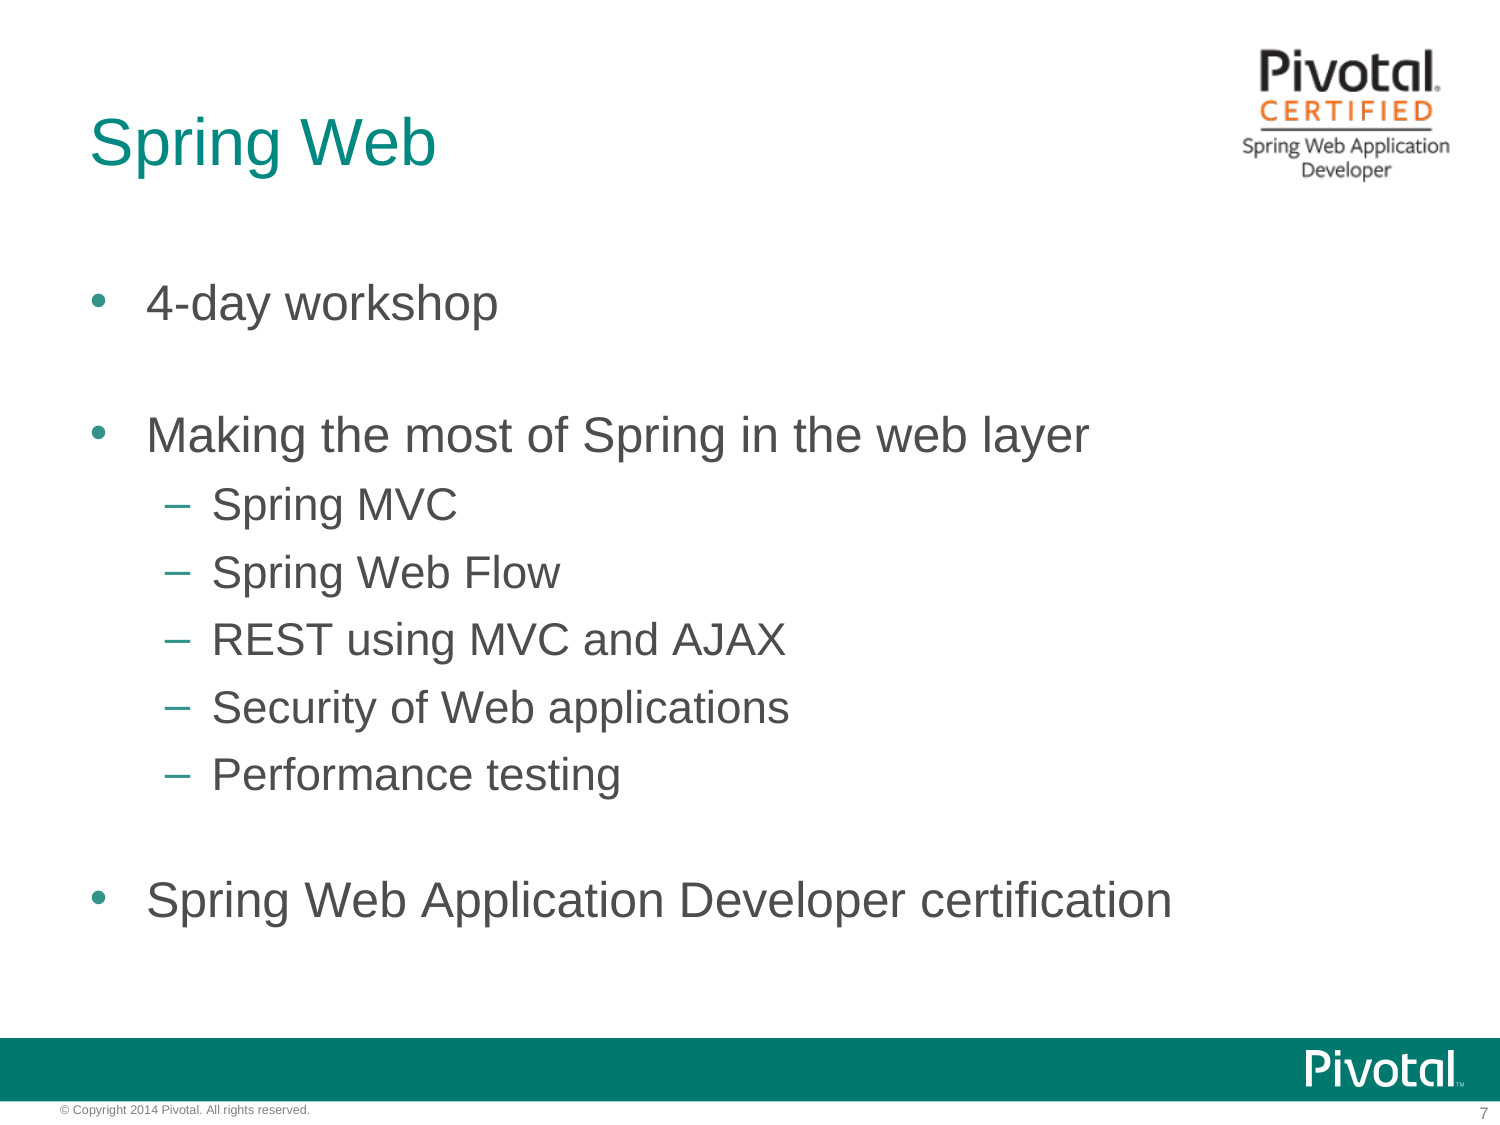

# Spring Web
4-day workshop
Making the most of Spring in the web layer
Spring MVC
Spring Web Flow
REST using MVC and AJAX
Security of Web applications
Performance testing
Spring Web Application Developer certification